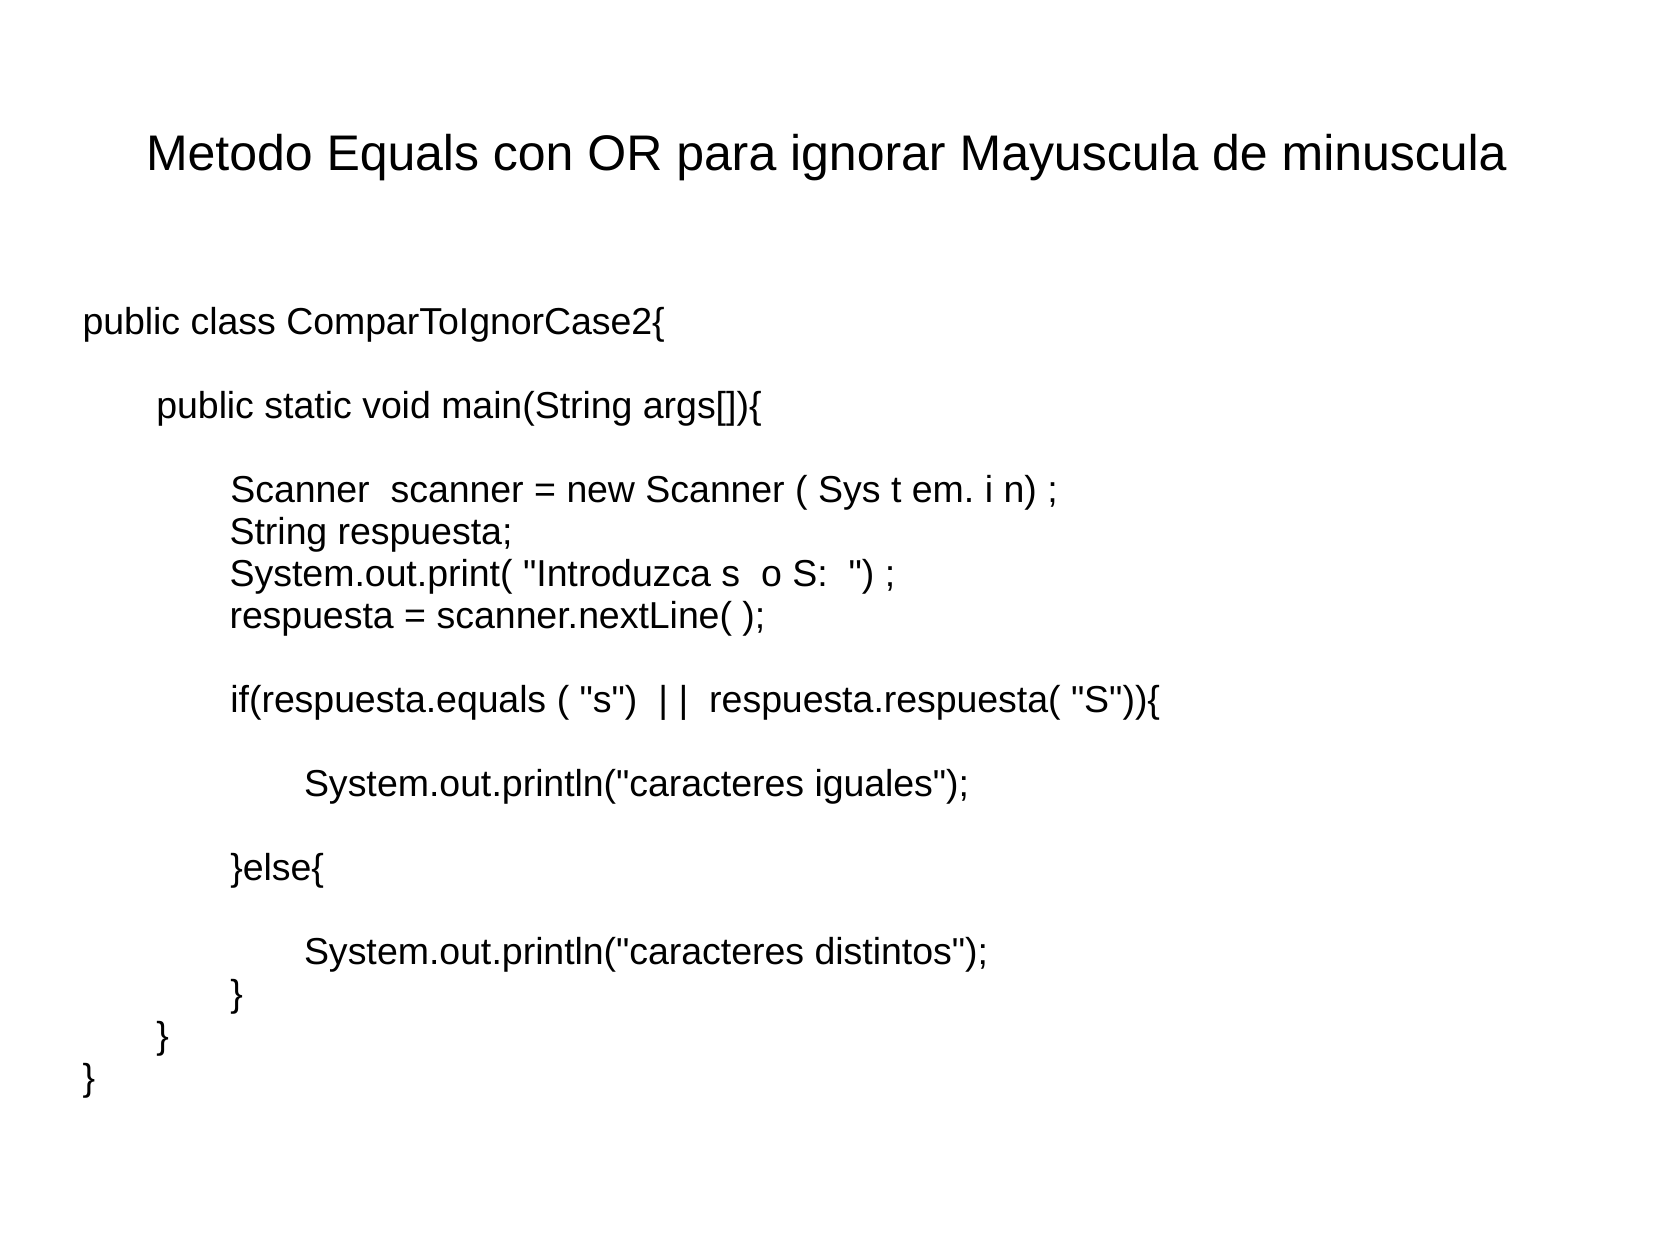

# Metodo Equals con OR para ignorar Mayuscula de minuscula
public class ComparToIgnorCase2{
	public static void main(String args[]){
		Scanner scanner = new Scanner ( Sys t em. i n) ;
 String respuesta;
 System.out.print( "Introduzca s o S: ") ;
 respuesta = scanner.nextLine( );
		if(respuesta.equals ( "s") | | respuesta.respuesta( "S")){
			System.out.println("caracteres iguales");
		}else{
			System.out.println("caracteres distintos");
		}
	}
}